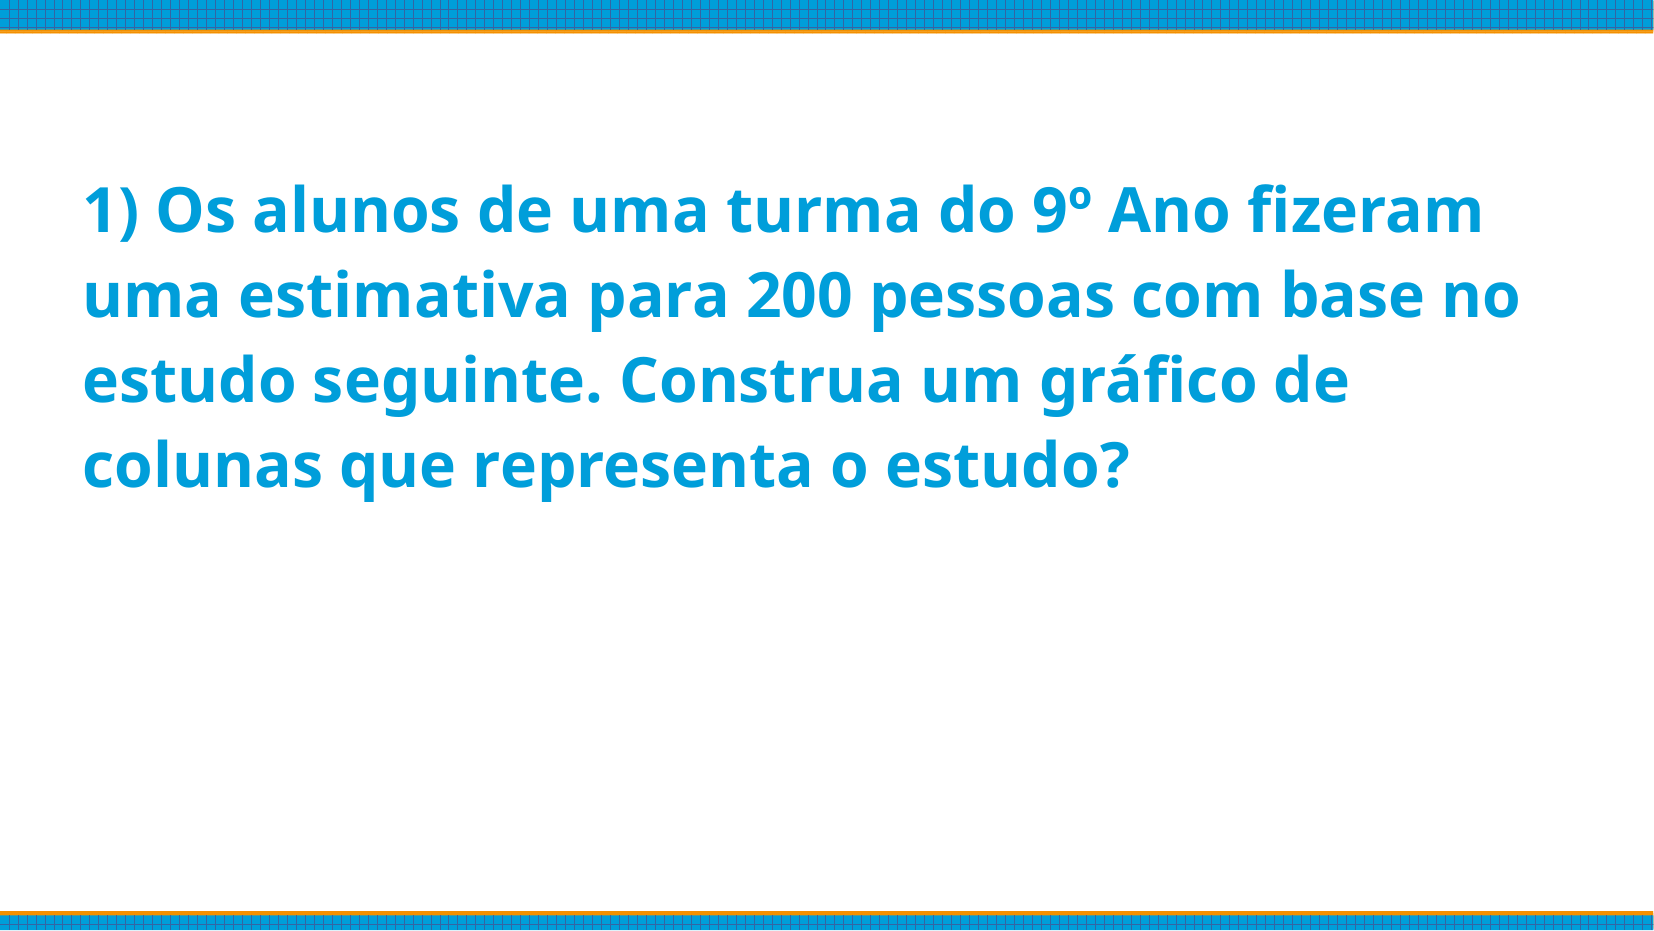

# 1) Os alunos de uma turma do 9º Ano fizeram uma estimativa para 200 pessoas com base no estudo seguinte. Construa um gráfico de colunas que representa o estudo?